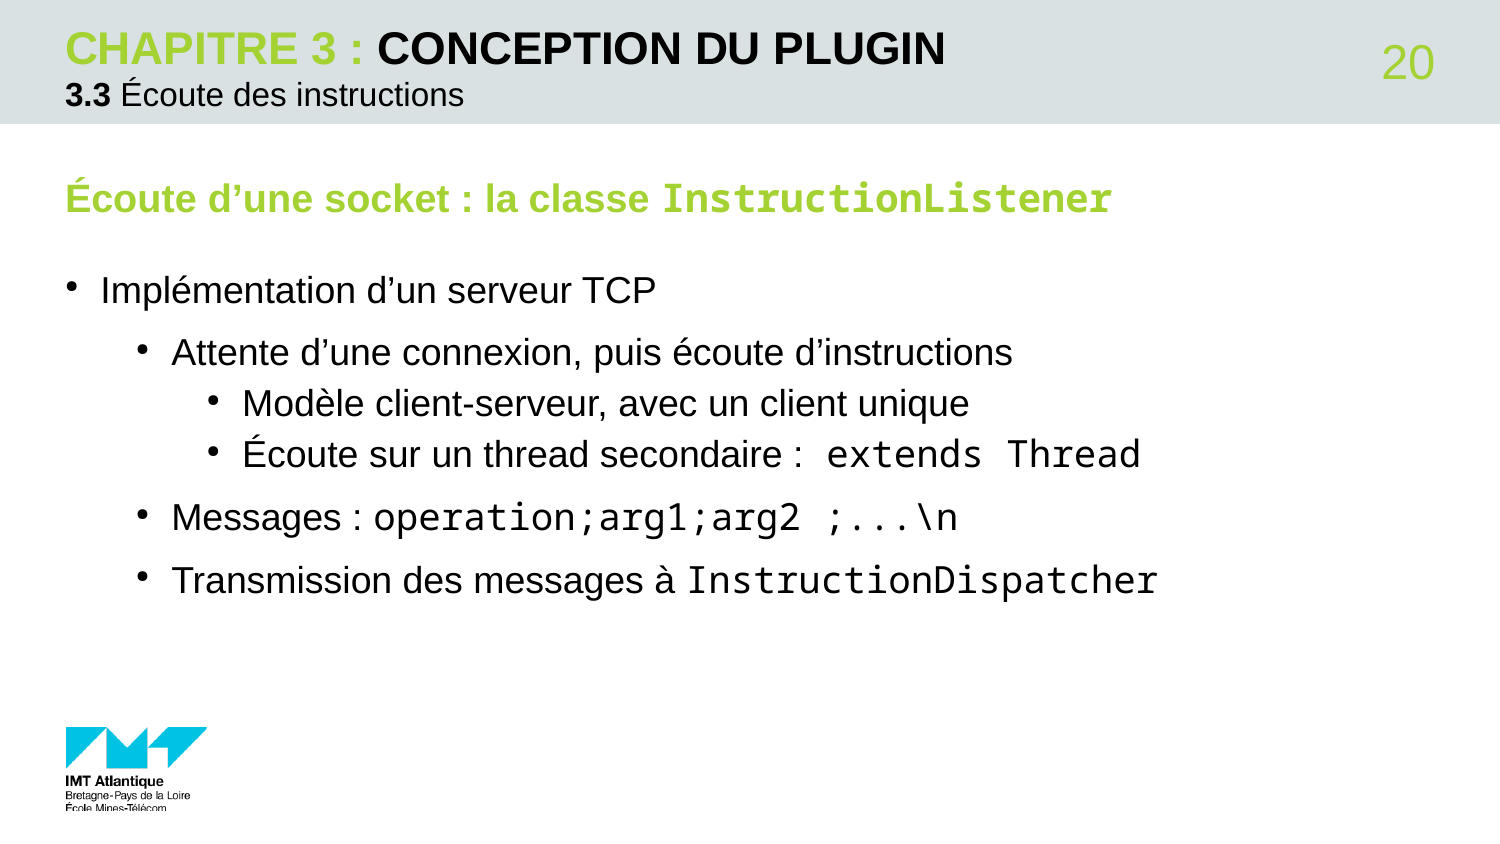

# CHAPITRE 3 : Conception du plugin
3.3 Écoute des instructions
Écoute d’une socket : la classe InstructionListener
Implémentation d’un serveur TCP
Attente d’une connexion, puis écoute d’instructions
Modèle client-serveur, avec un client unique
Écoute sur un thread secondaire : extends Thread
Messages : operation;arg1;arg2 ;...\n
Transmission des messages à InstructionDispatcher